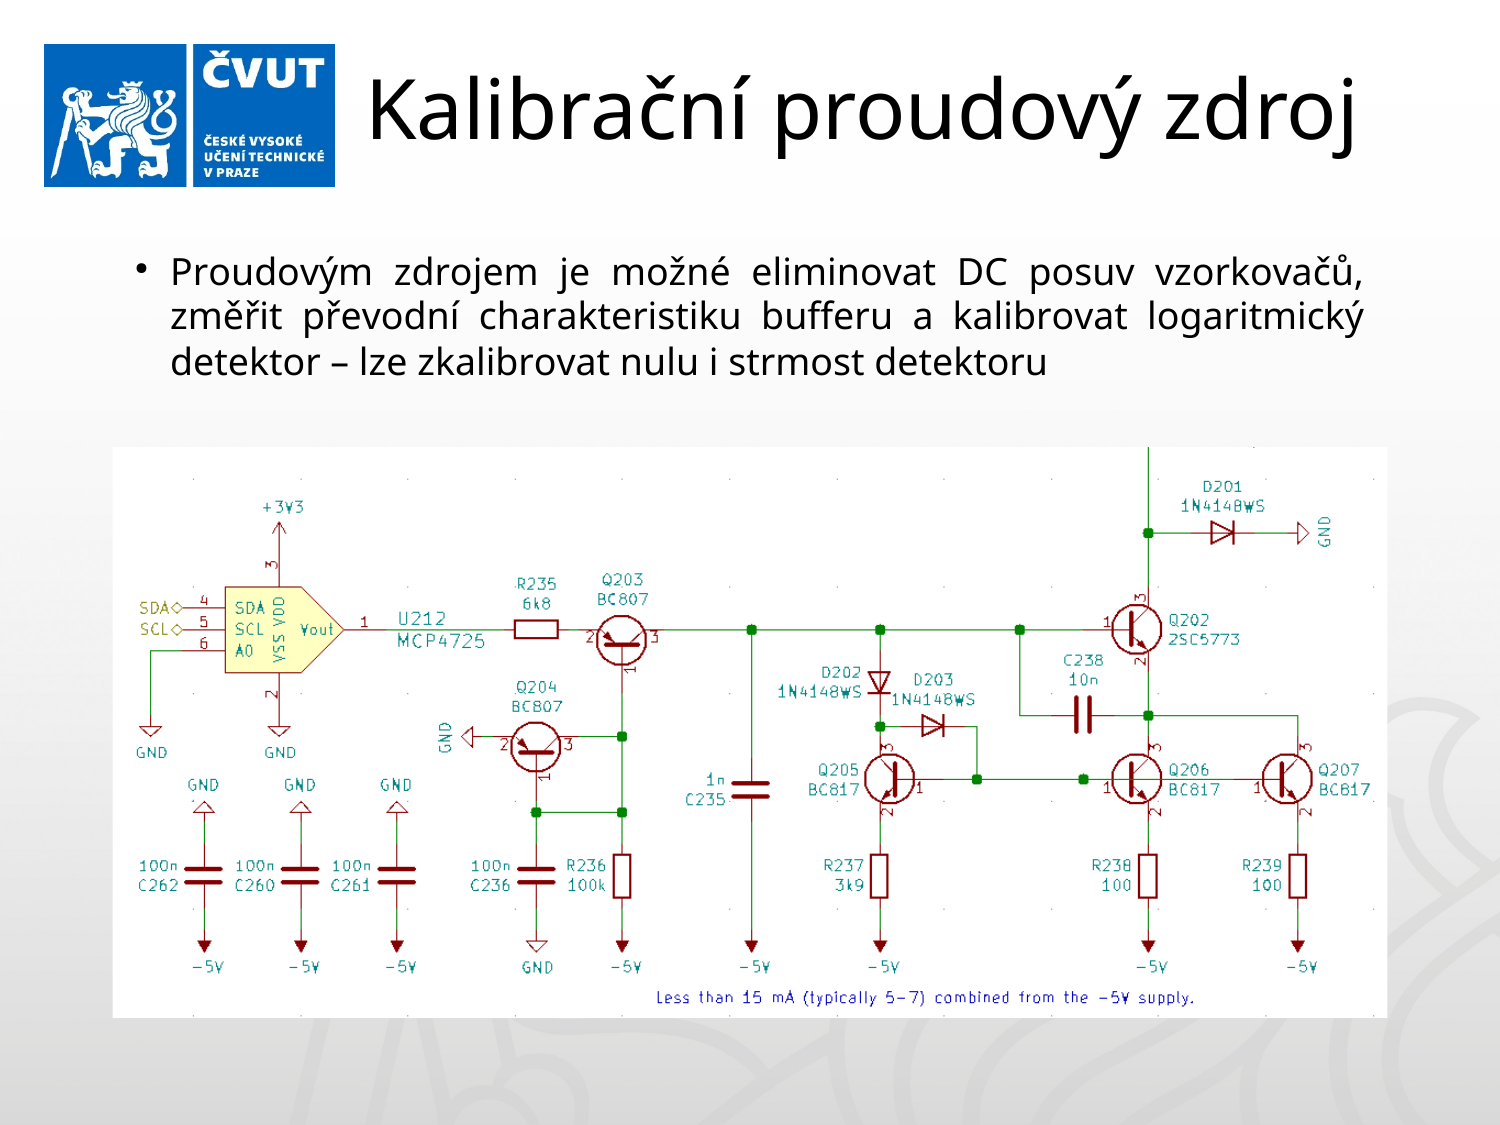

# Kalibrační proudový zdroj
Proudovým zdrojem je možné eliminovat DC posuv vzorkovačů, změřit převodní charakteristiku bufferu a kalibrovat logaritmický detektor – lze zkalibrovat nulu i strmost detektoru